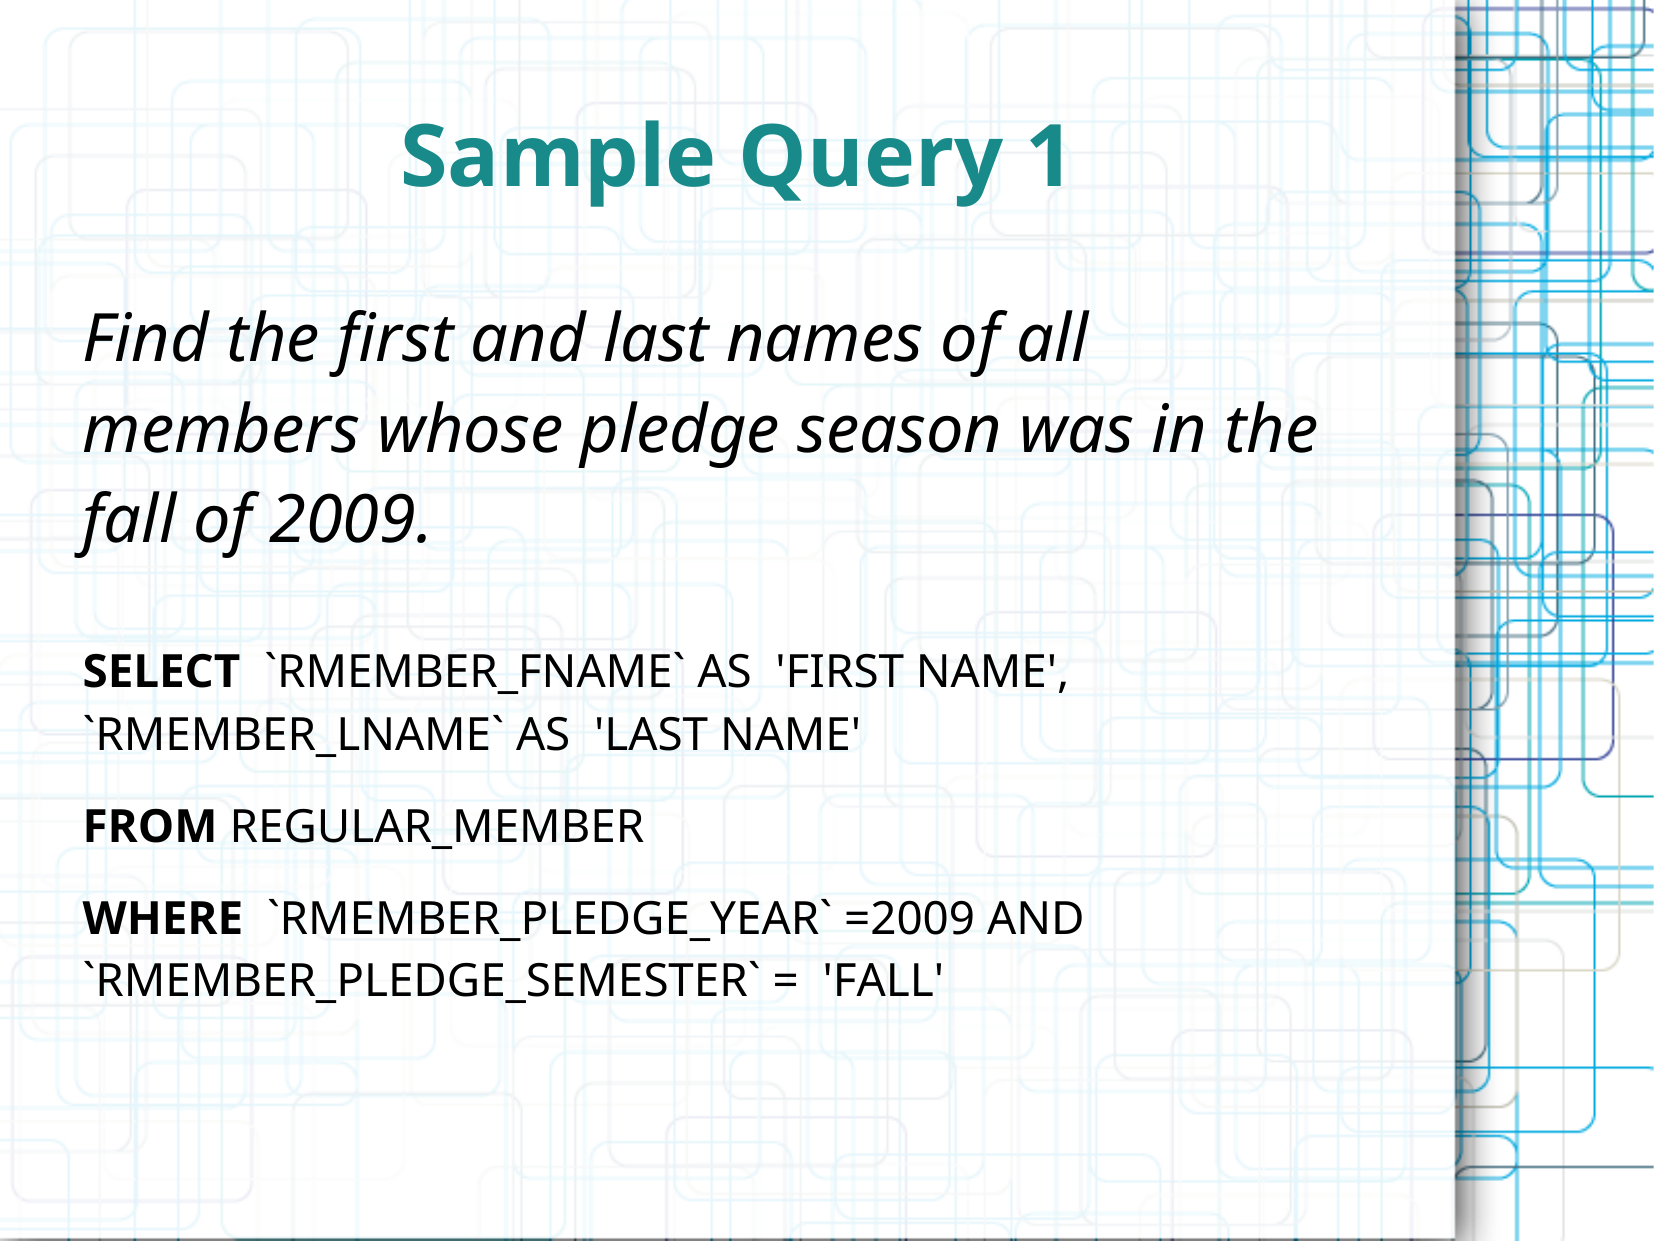

# Sample Query 1
Find the first and last names of all members whose pledge season was in the fall of 2009.
SELECT `RMEMBER_FNAME` AS 'FIRST NAME', `RMEMBER_LNAME` AS 'LAST NAME'
FROM REGULAR_MEMBER
WHERE `RMEMBER_PLEDGE_YEAR` =2009 AND `RMEMBER_PLEDGE_SEMESTER` = 'FALL'